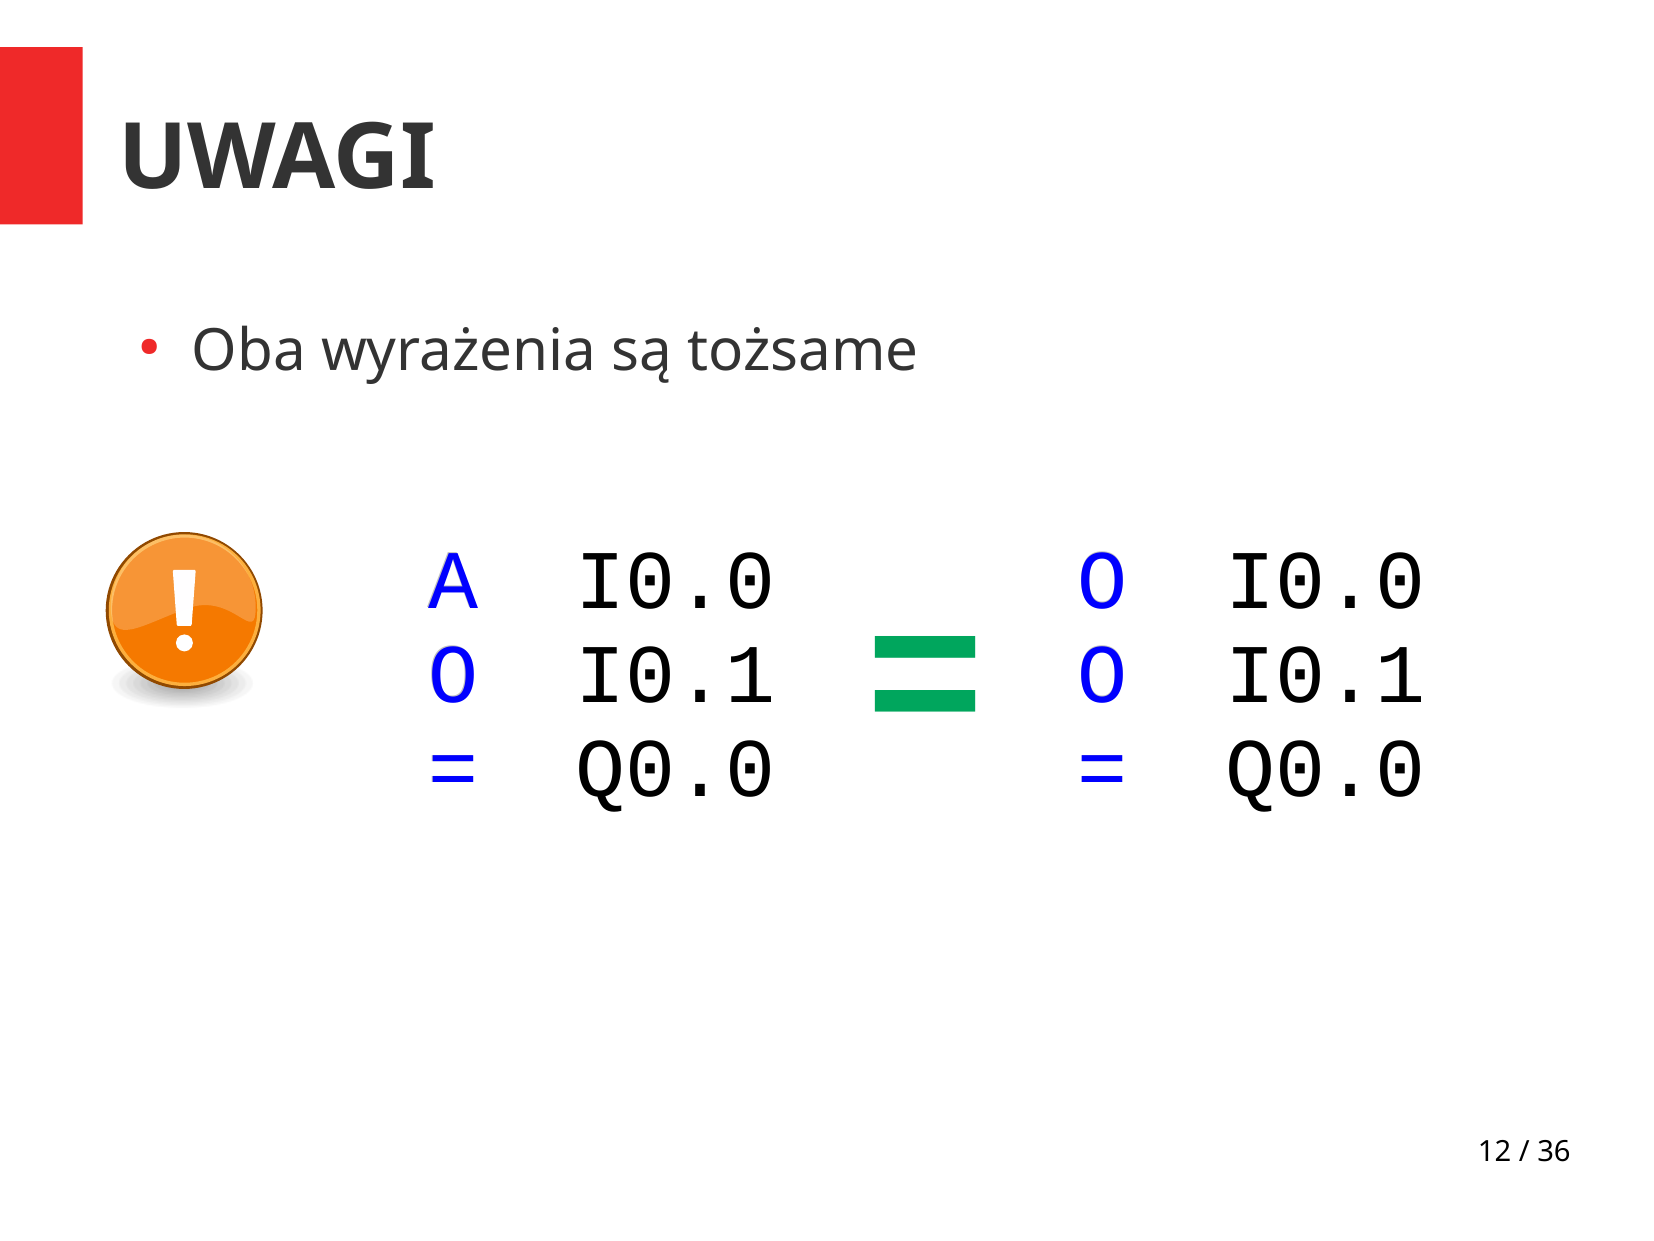

# UWAGI
Oba wyrażenia są tożsame
A		I0.0
O		I0.1
=		Q0.0
O		I0.0
O		I0.1
=		Q0.0
=
12